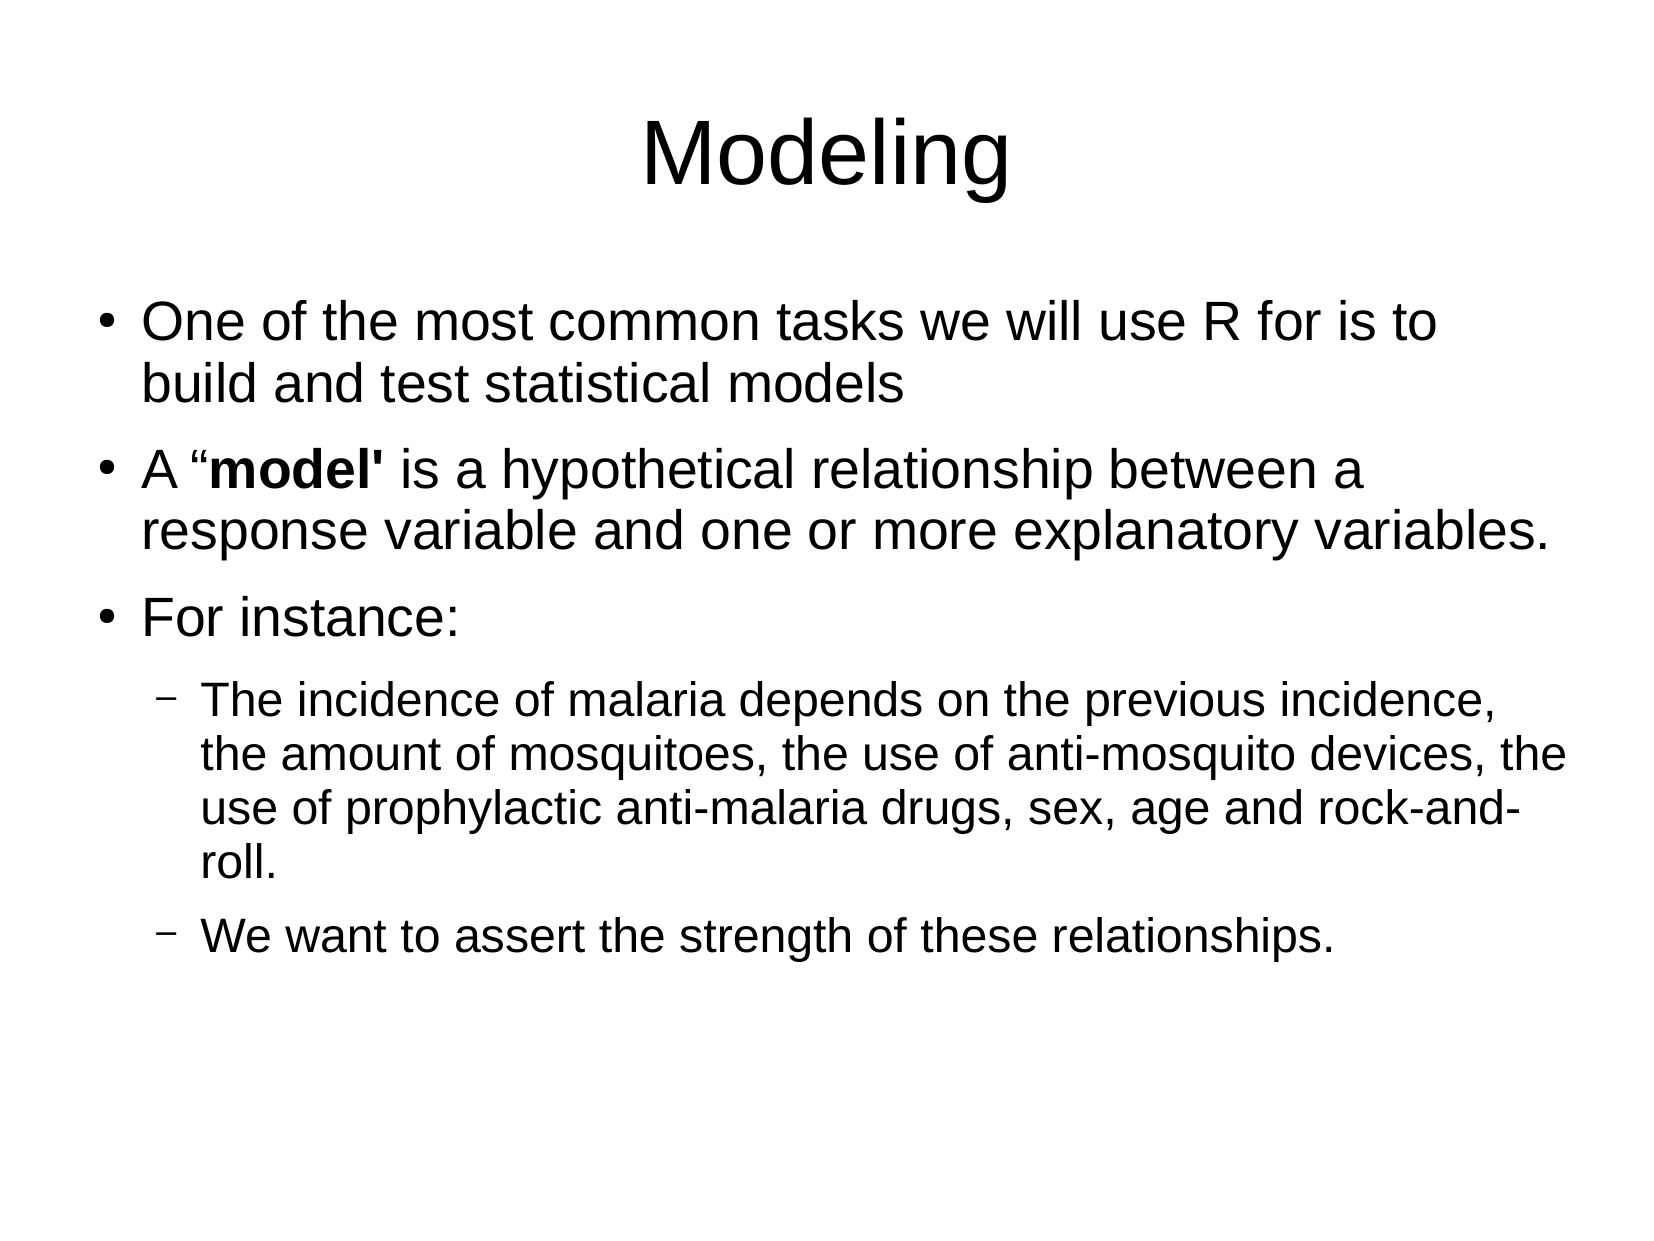

# Modeling
One of the most common tasks we will use R for is to build and test statistical models
A “model' is a hypothetical relationship between a response variable and one or more explanatory variables.
For instance:
The incidence of malaria depends on the previous incidence, the amount of mosquitoes, the use of anti-mosquito devices, the use of prophylactic anti-malaria drugs, sex, age and rock-and-roll.
We want to assert the strength of these relationships.